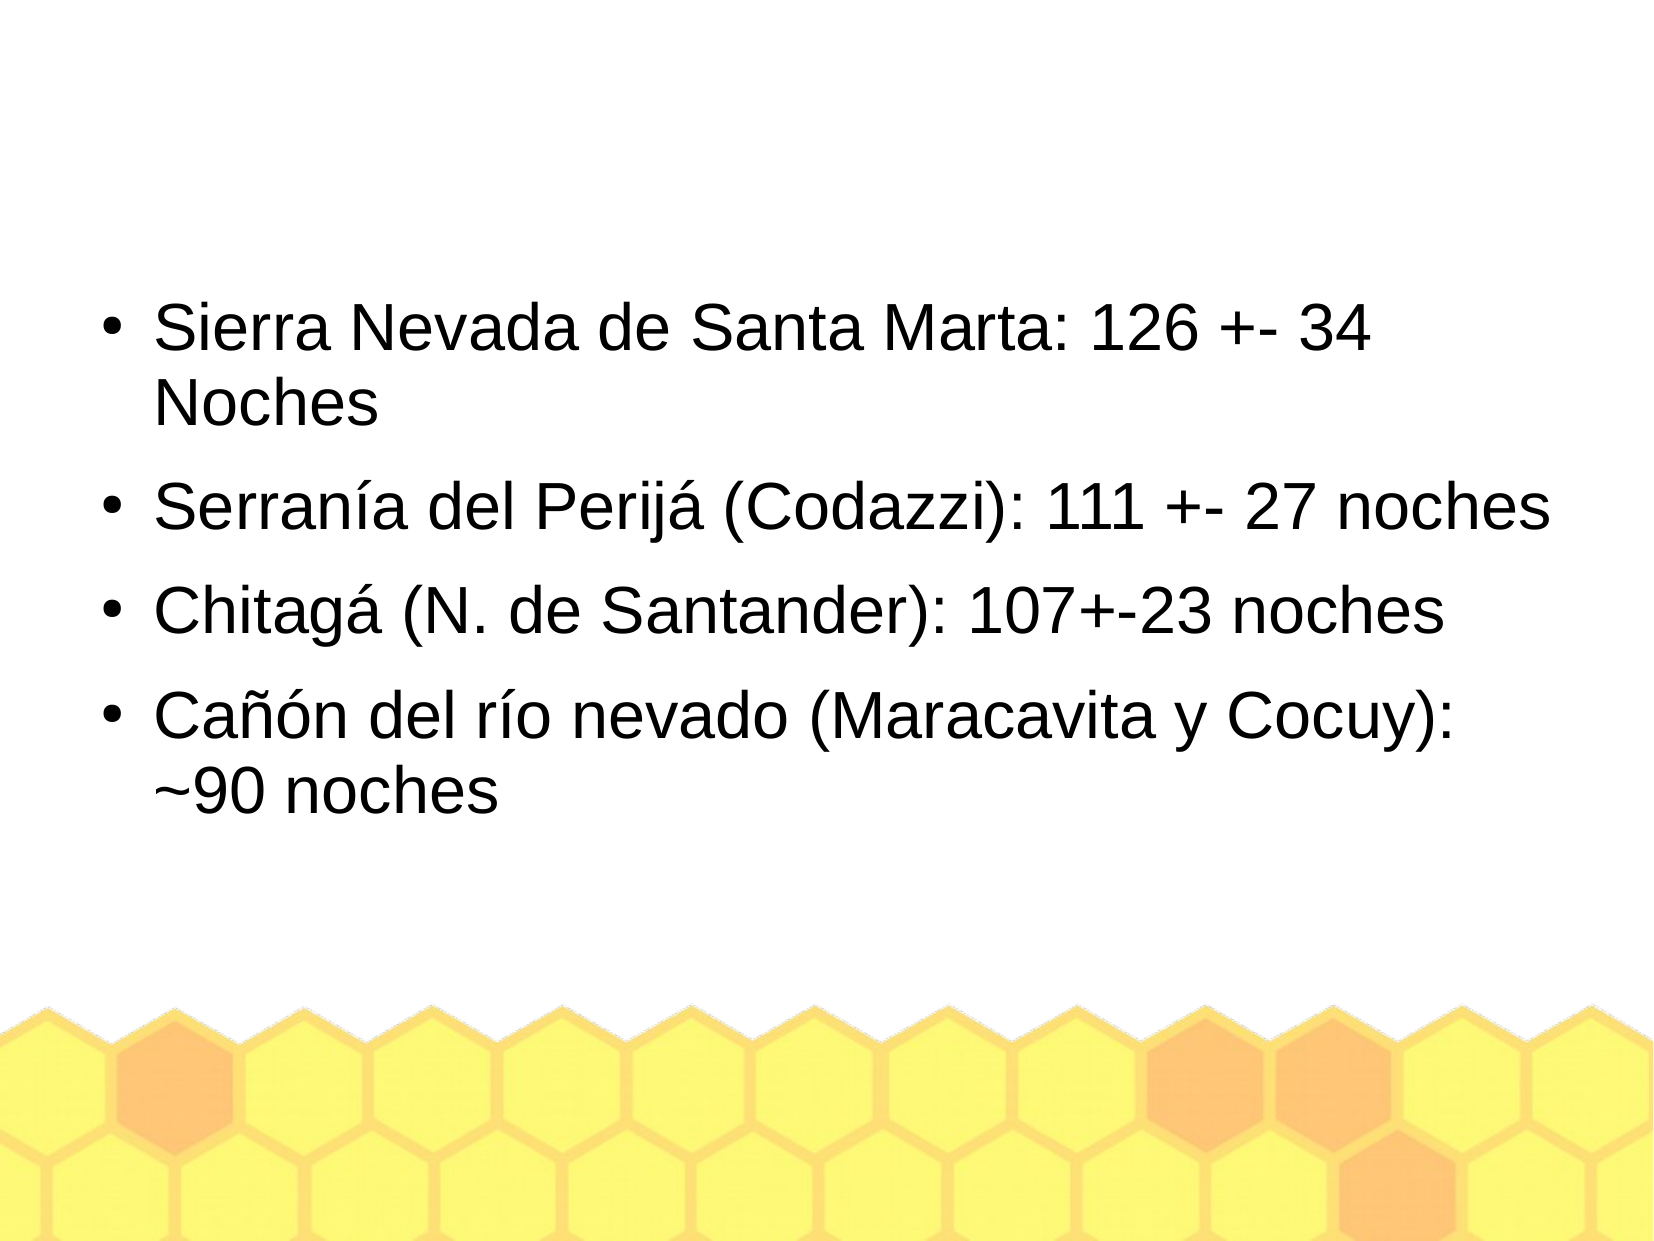

# Sierra Nevada de Santa Marta: 126 +- 34 Noches
Serranía del Perijá (Codazzi): 111 +- 27 noches
Chitagá (N. de Santander): 107+-23 noches
Cañón del río nevado (Maracavita y Cocuy): ~90 noches